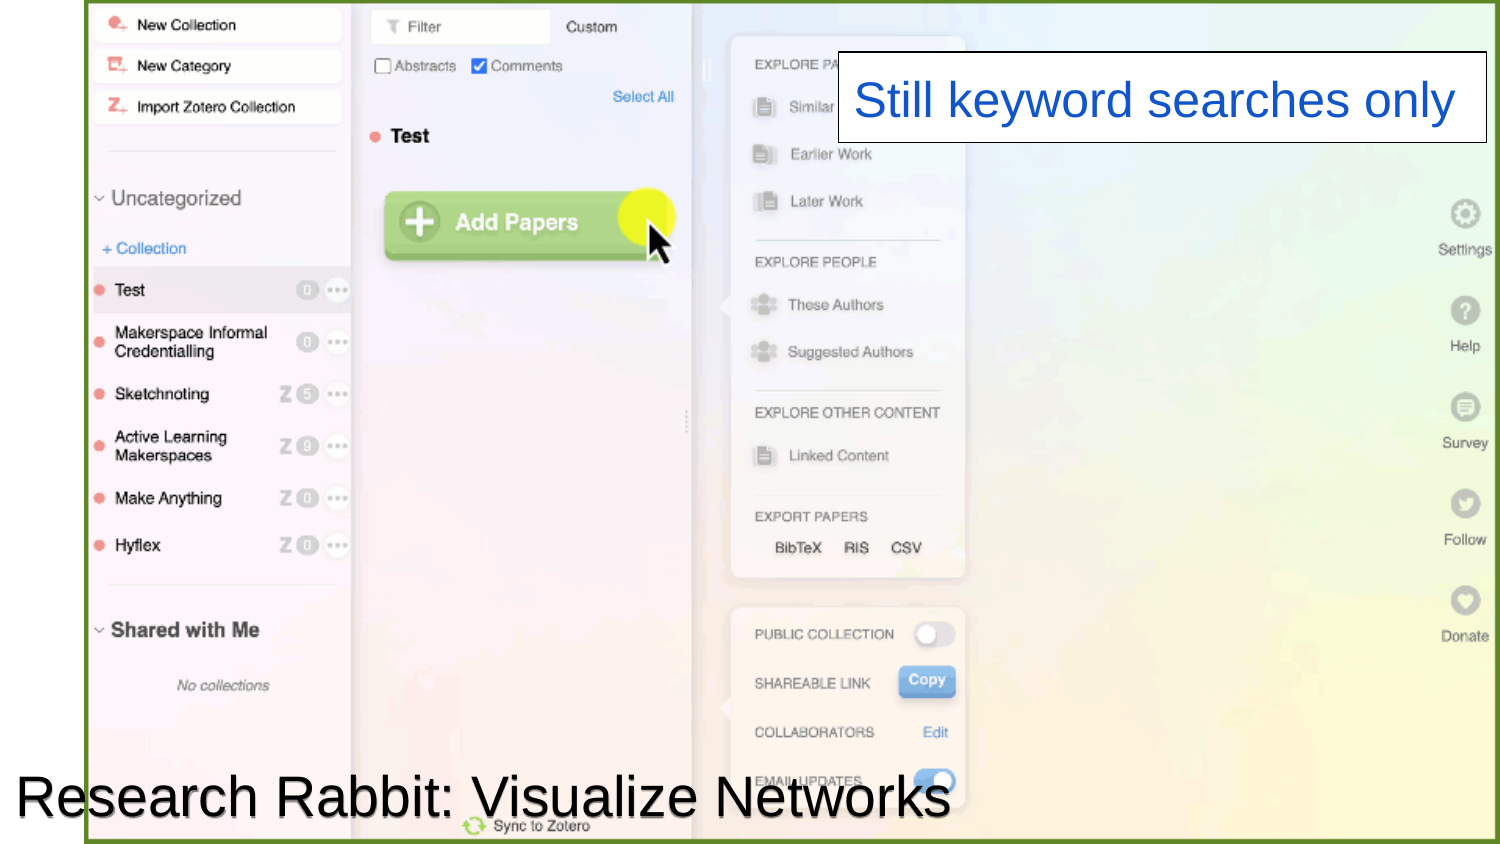

Still keyword searches only
# Research Rabbit: Visualize Networks